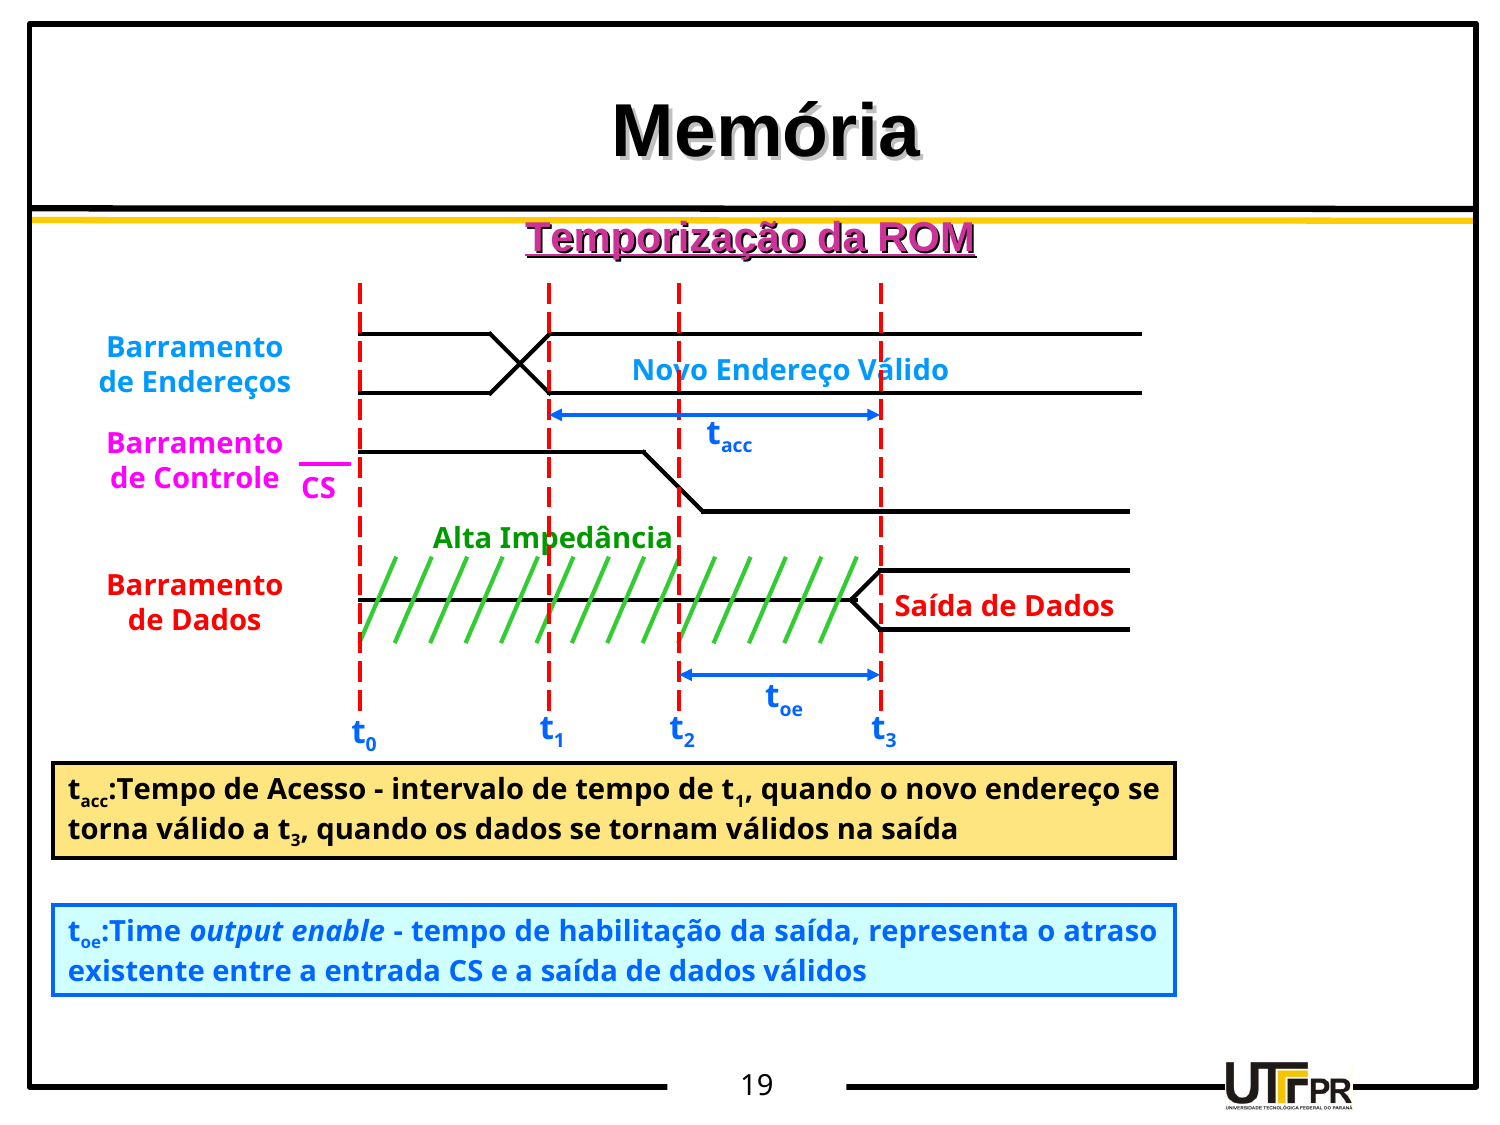

Memória
# Temporização da ROM
Barramento de Endereços
Novo Endereço Válido
tacc
Barramento de Controle
CS
Alta Impedância
Barramento de Dados
Saída de Dados
toe
t1
t2
t3
t0
tacc:Tempo de Acesso - intervalo de tempo de t1, quando o novo endereço se torna válido a t3, quando os dados se tornam válidos na saída
toe:Time output enable - tempo de habilitação da saída, representa o atraso existente entre a entrada CS e a saída de dados válidos